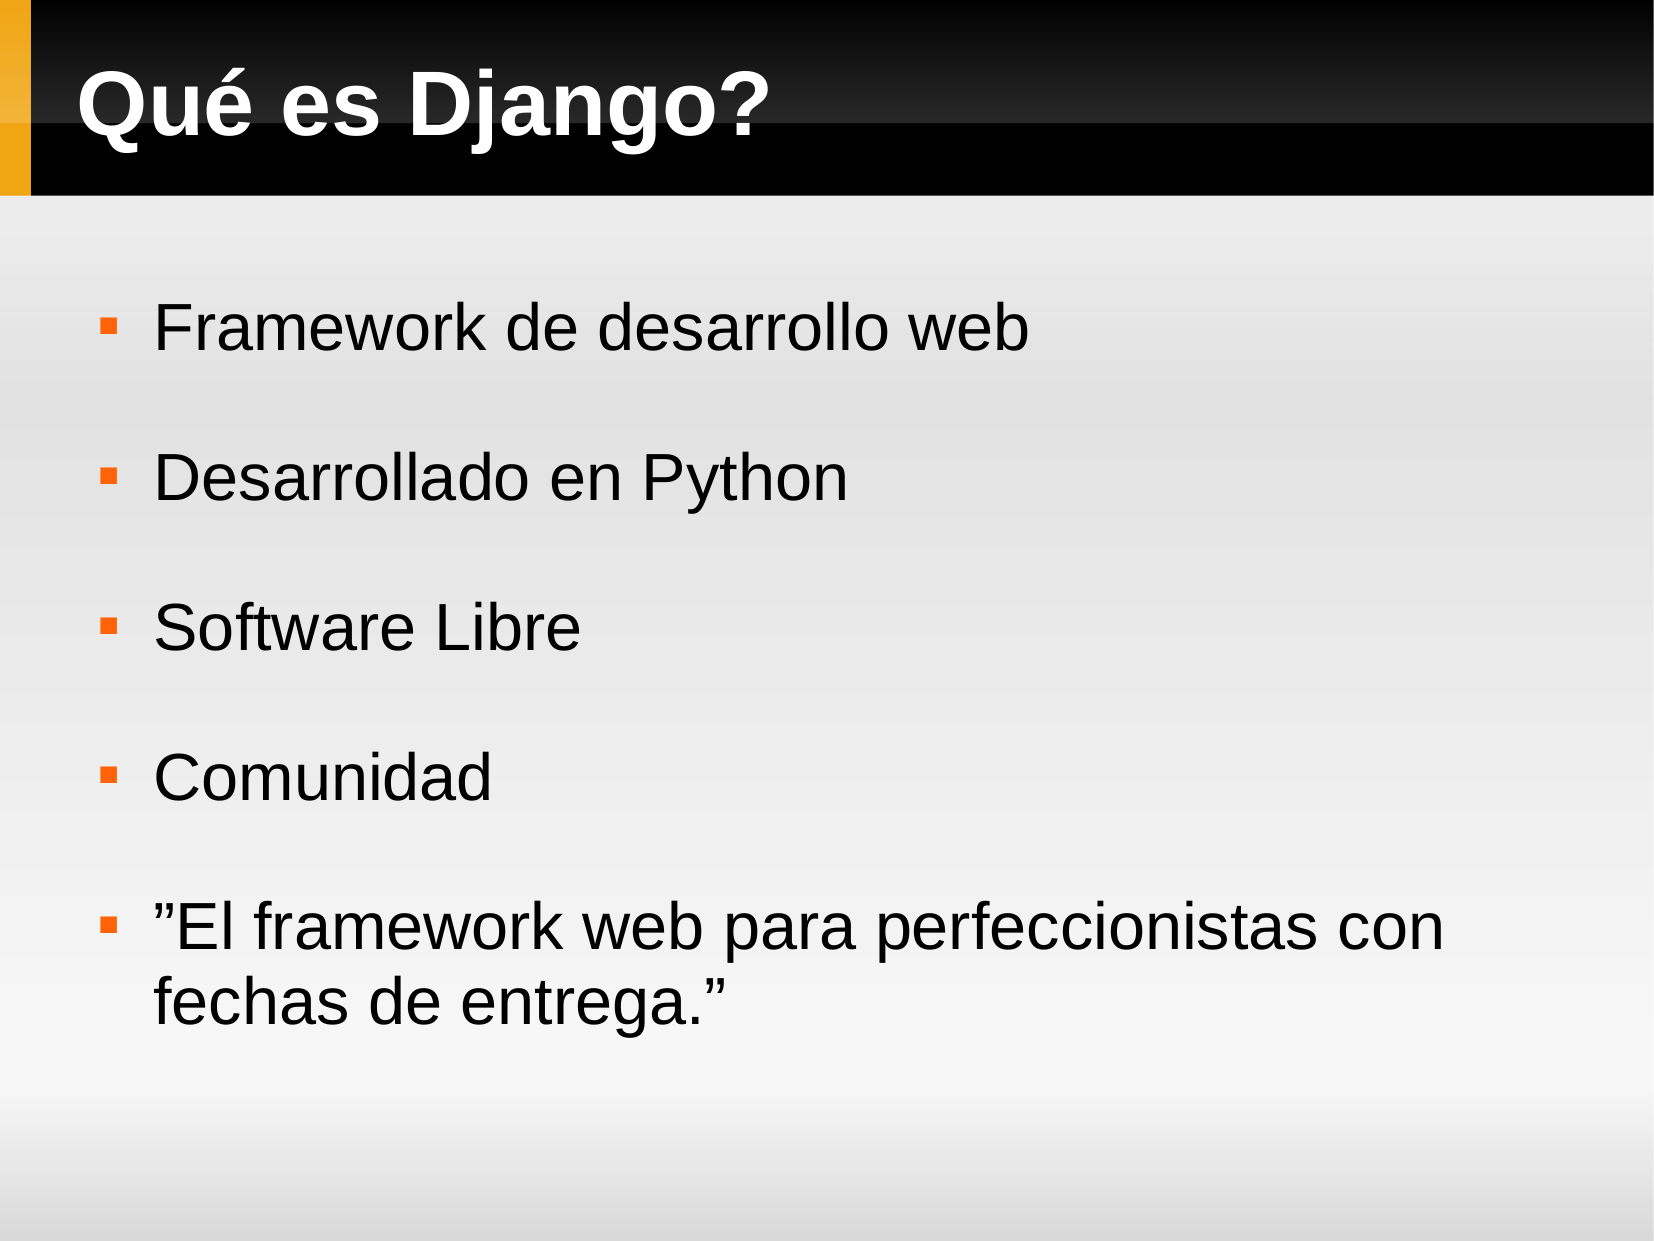

# Qué es Django?
Framework de desarrollo web
Desarrollado en Python
Software Libre
Comunidad
”El framework web para perfeccionistas con fechas de entrega.”